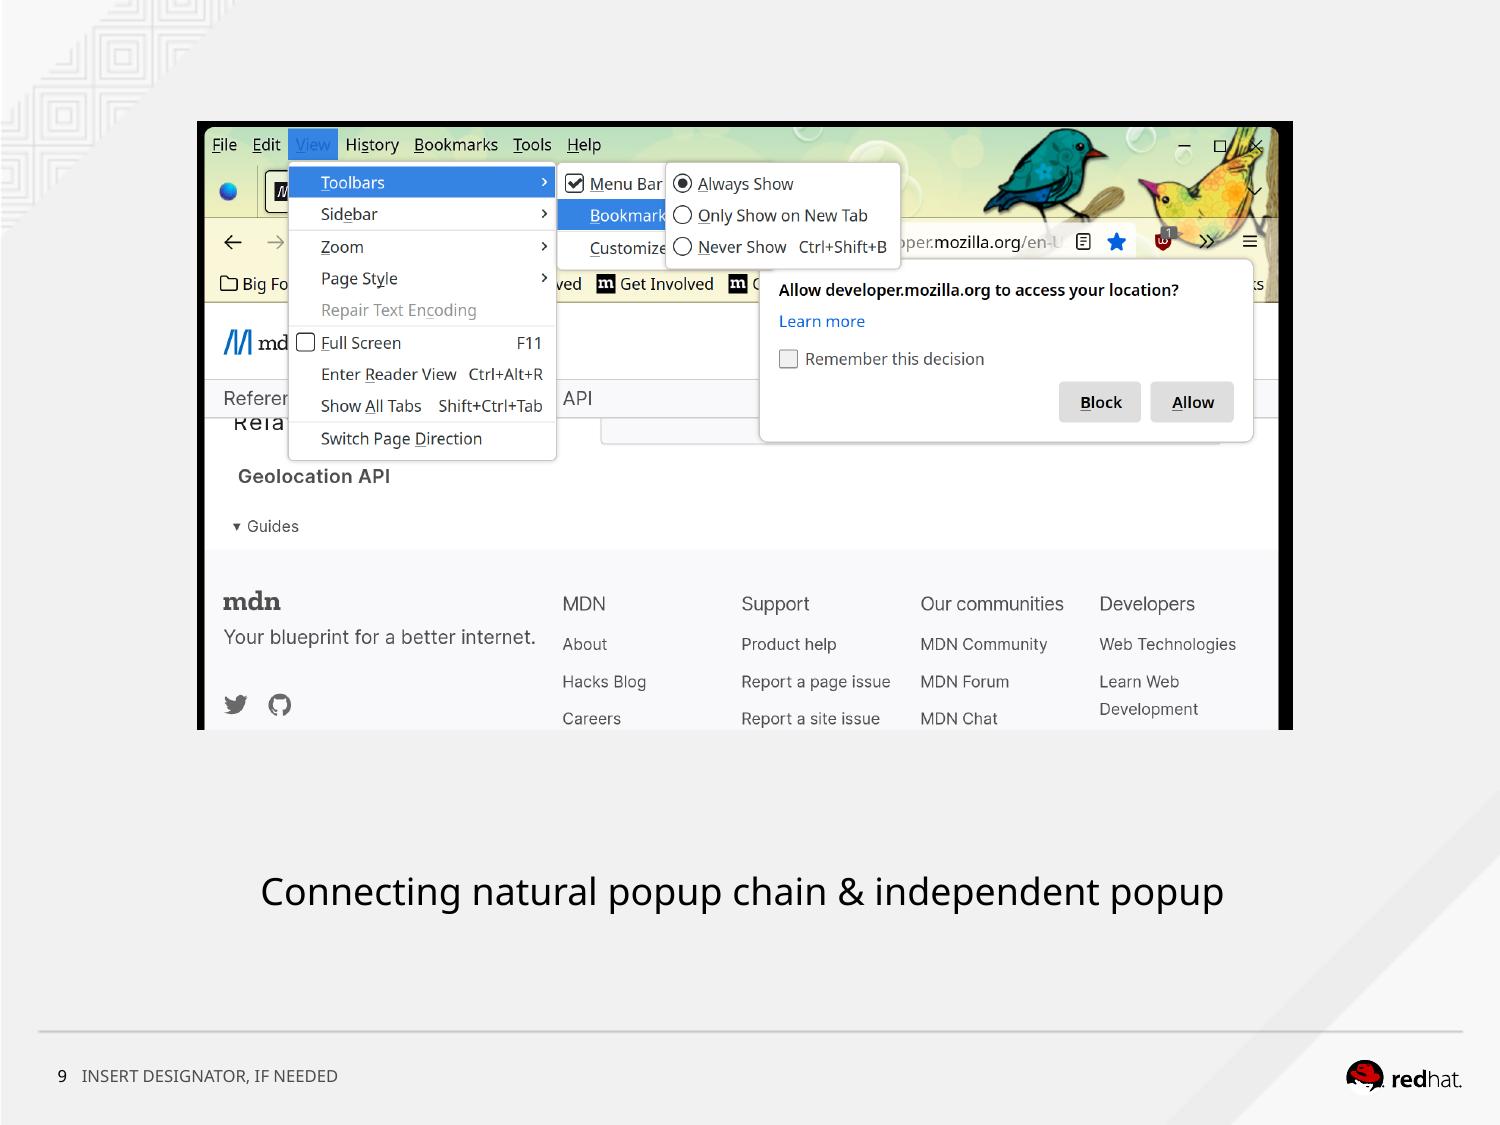

Connecting natural popup chain & independent popup
9
INSERT DESIGNATOR, IF NEEDED